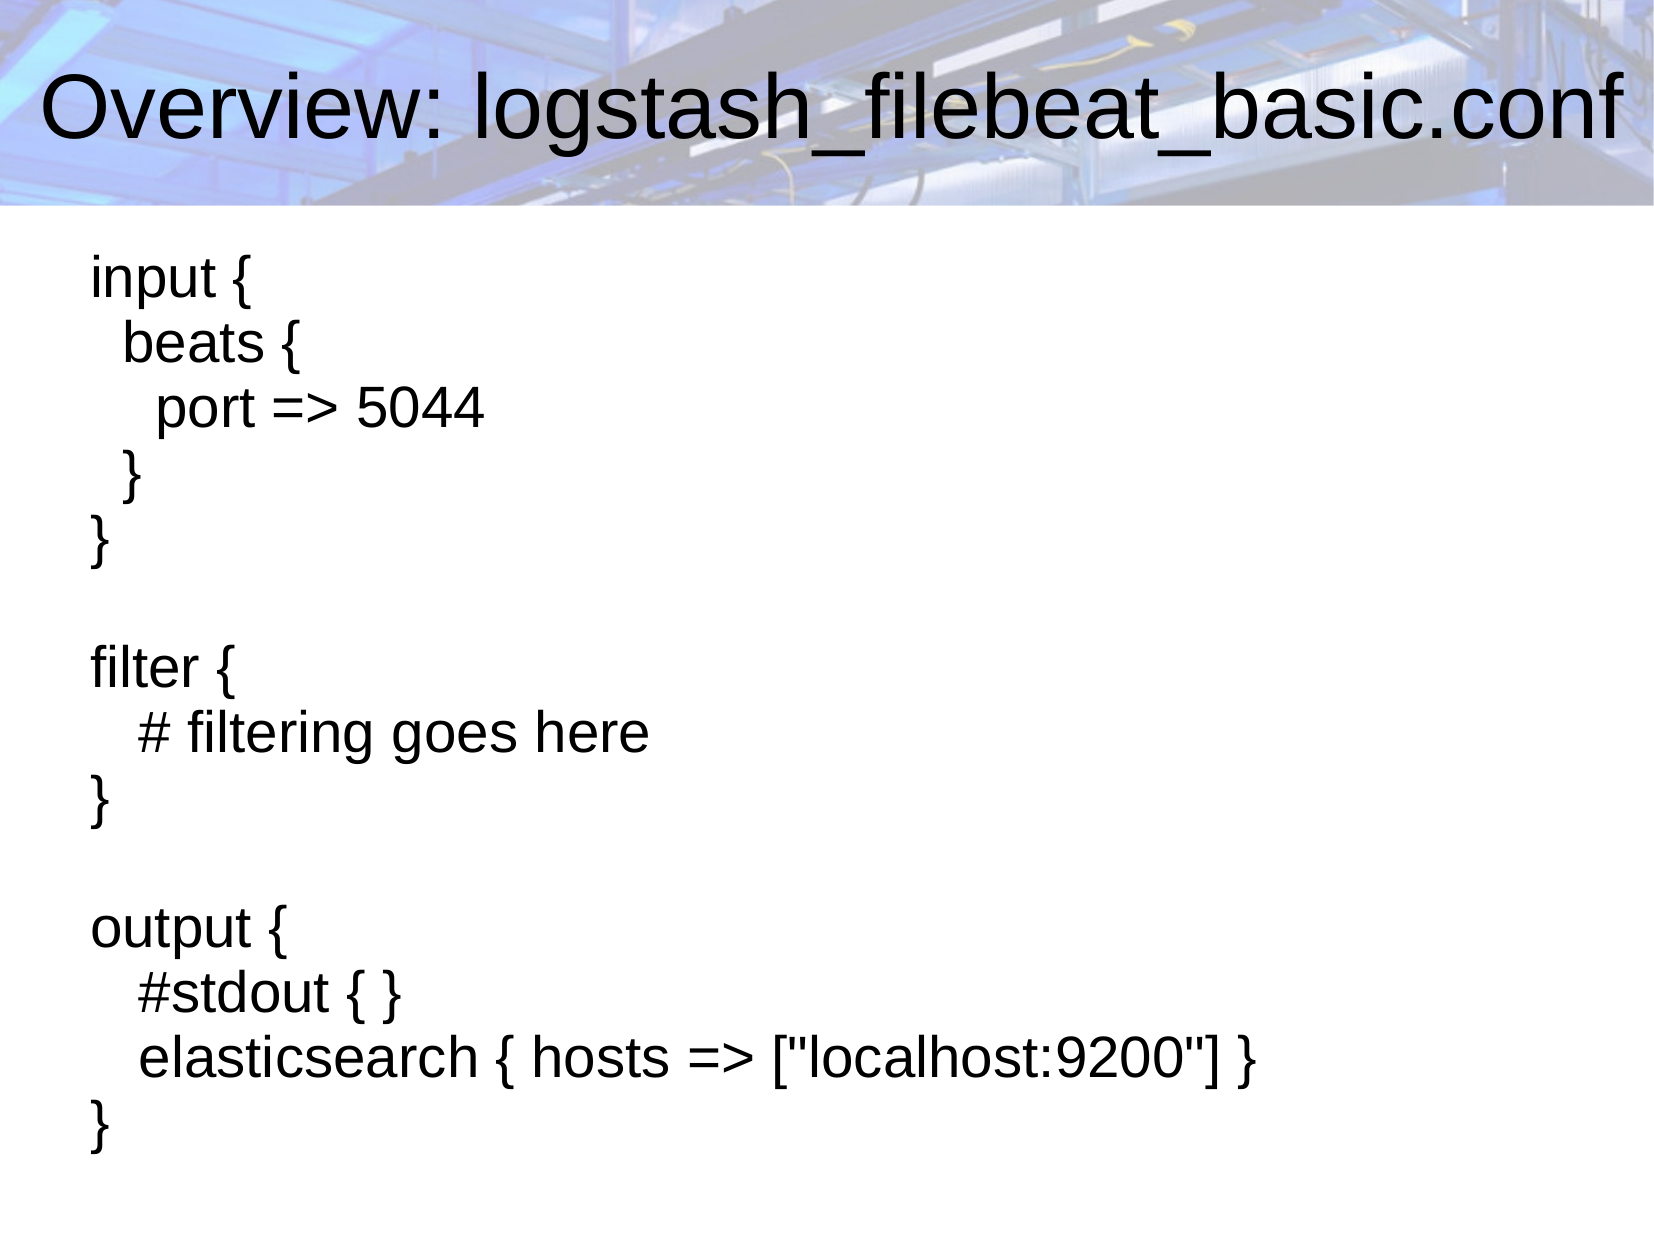

# Overview: logstash_filebeat_basic.conf
input {
 beats {
 port => 5044
 }
}
filter {
 # filtering goes here
}
output {
 #stdout { }
 elasticsearch { hosts => ["localhost:9200"] }
}